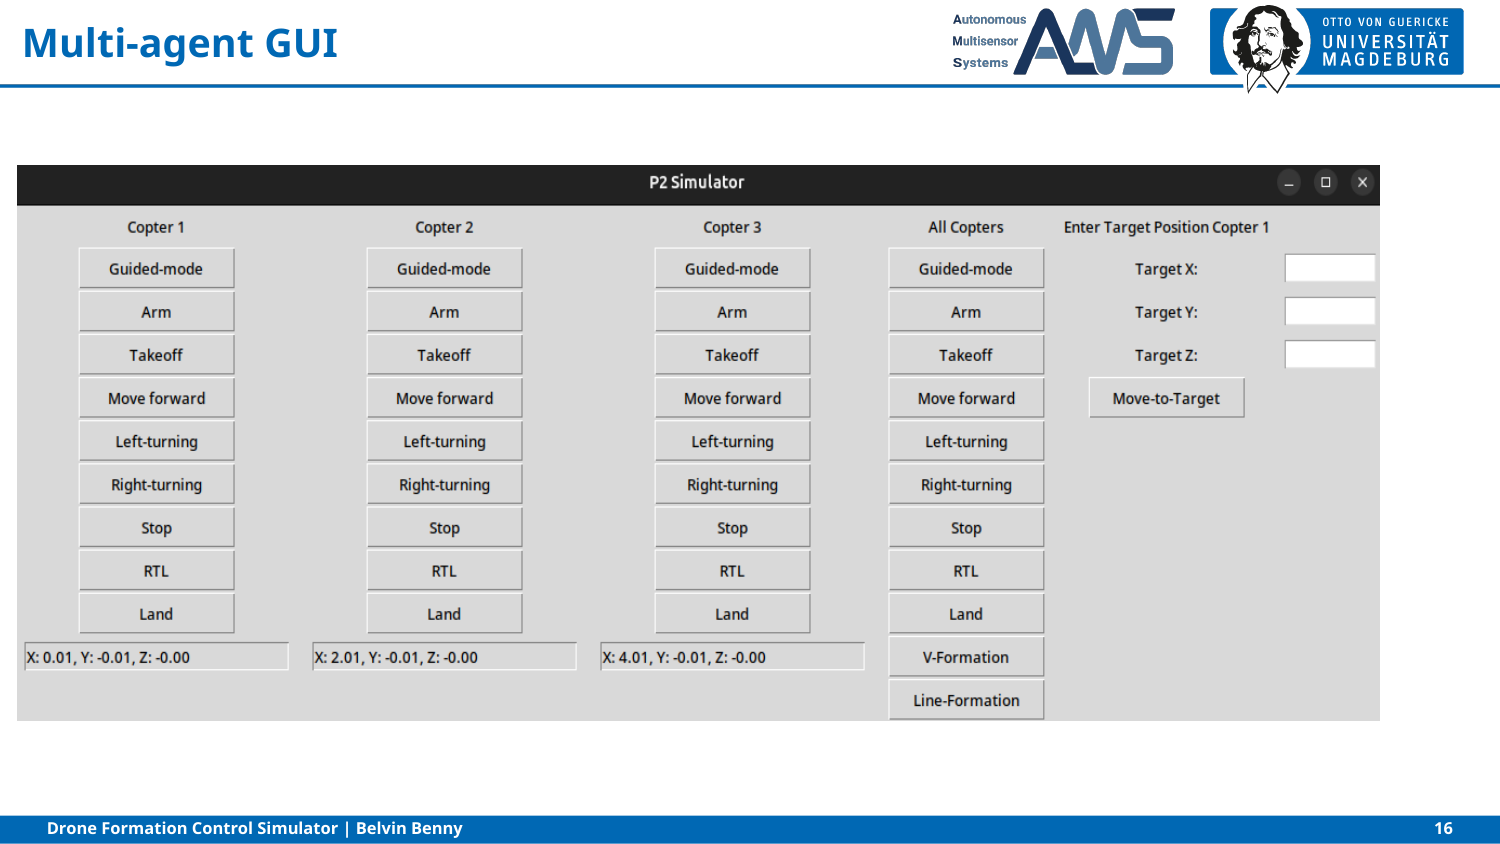

# Multi-agent GUI
Drone Formation Control Simulator | Belvin Benny
16